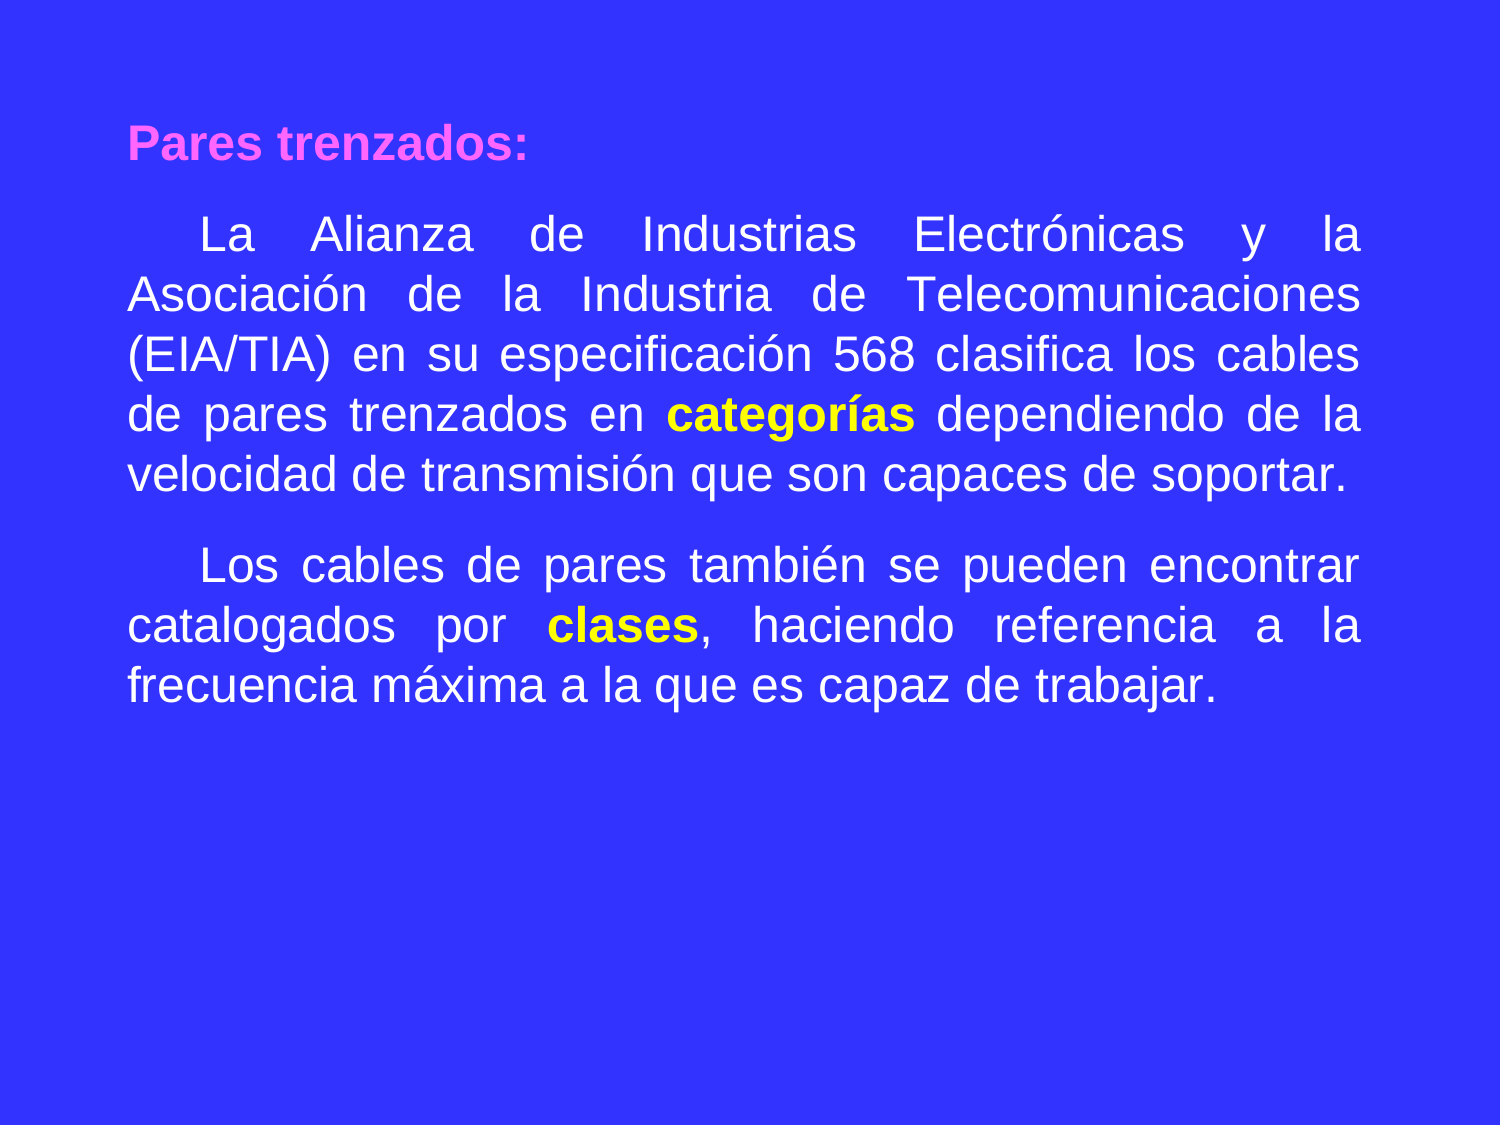

Pares trenzados:
	La Alianza de Industrias Electrónicas y la Asociación de la Industria de Telecomunicaciones (EIA/TIA) en su especificación 568 clasifica los cables de pares trenzados en categorías dependiendo de la velocidad de transmisión que son capaces de soportar.
	Los cables de pares también se pueden encontrar catalogados por clases, haciendo referencia a la frecuencia máxima a la que es capaz de trabajar.